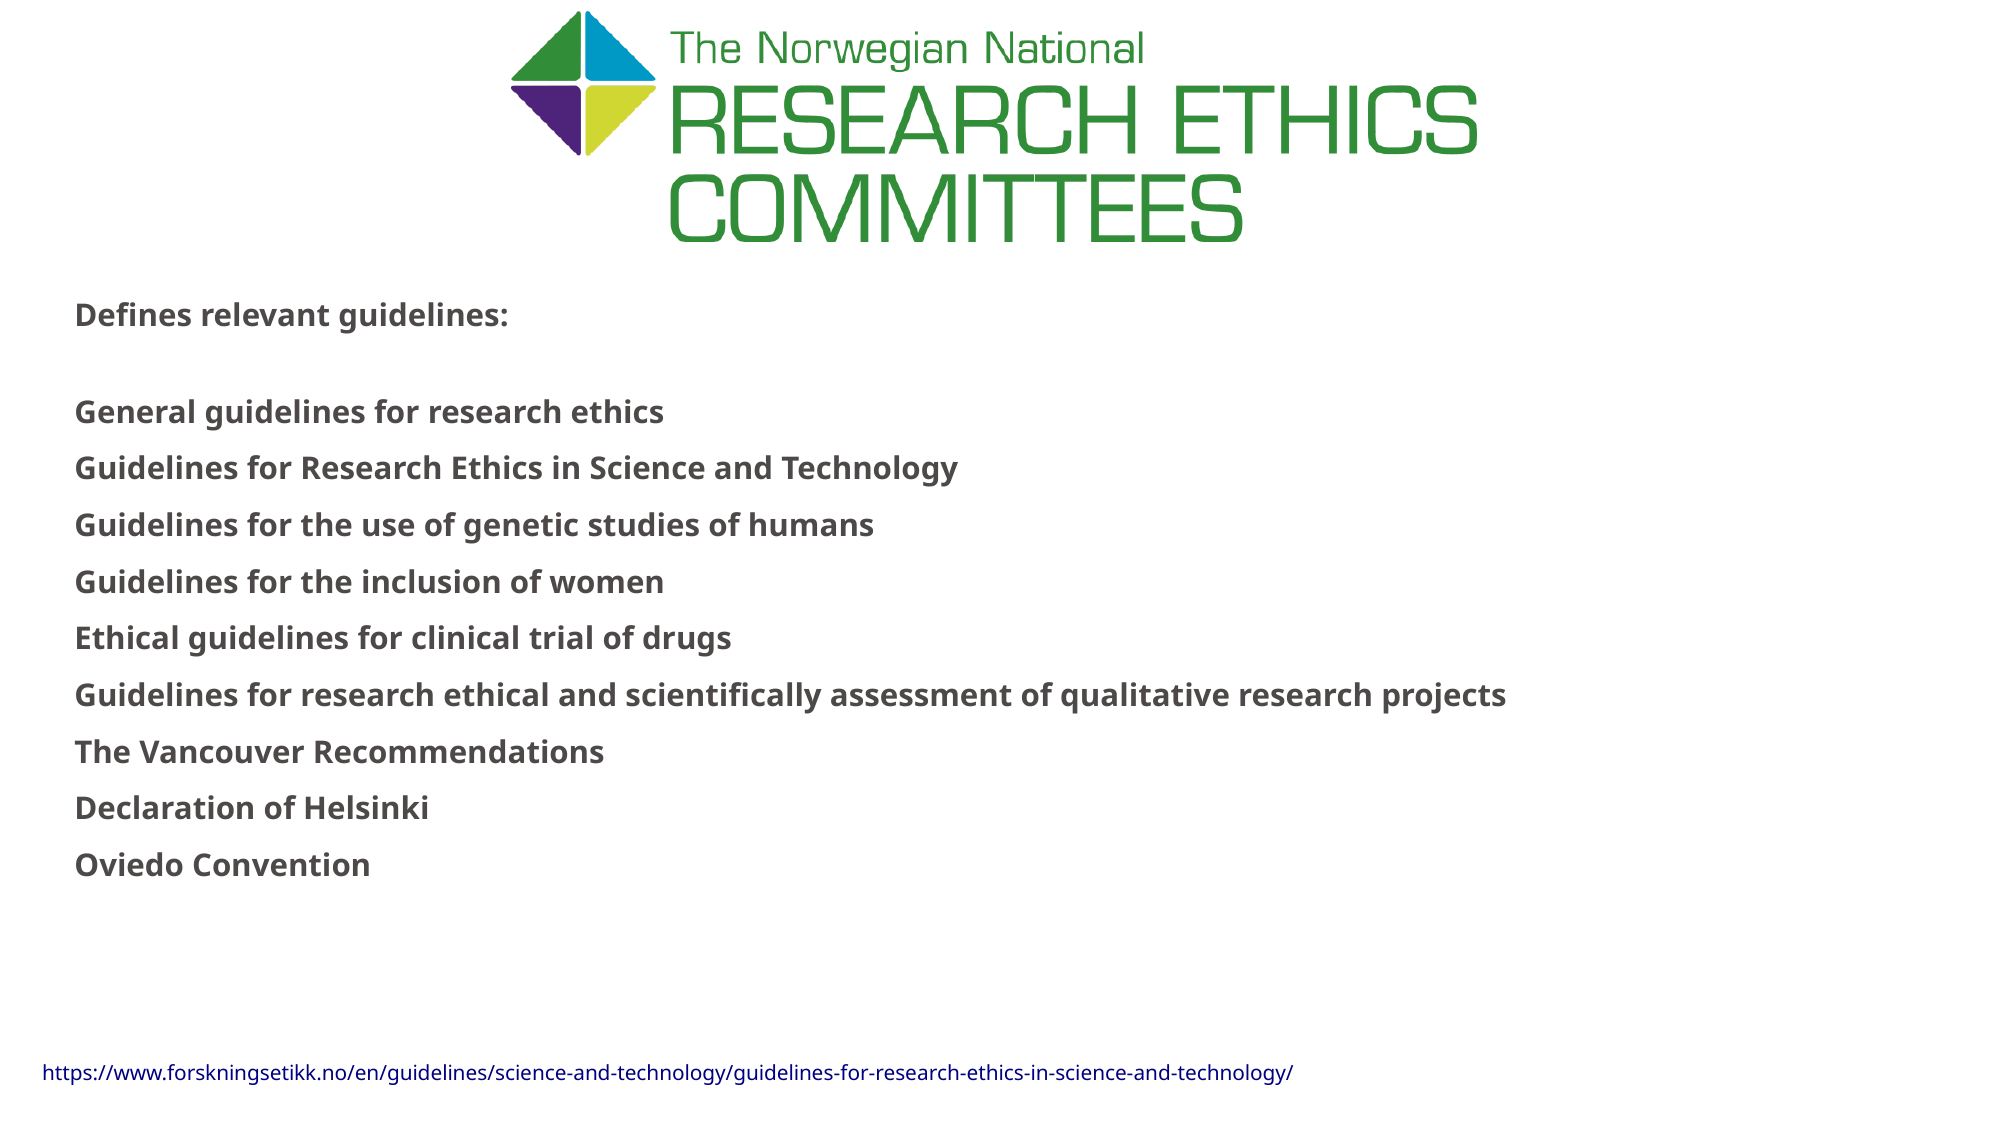

# Defines relevant guidelines:
General guidelines for research ethics
Guidelines for Research Ethics in Science and Technology
Guidelines for the use of genetic studies of humans
Guidelines for the inclusion of women
Ethical guidelines for clinical trial of drugs
Guidelines for research ethical and scientifically assessment of qualitative research projects
The Vancouver Recommendations
Declaration of Helsinki
Oviedo Convention
...
https://www.forskningsetikk.no/en/guidelines/science-and-technology/guidelines-for-research-ethics-in-science-and-technology/